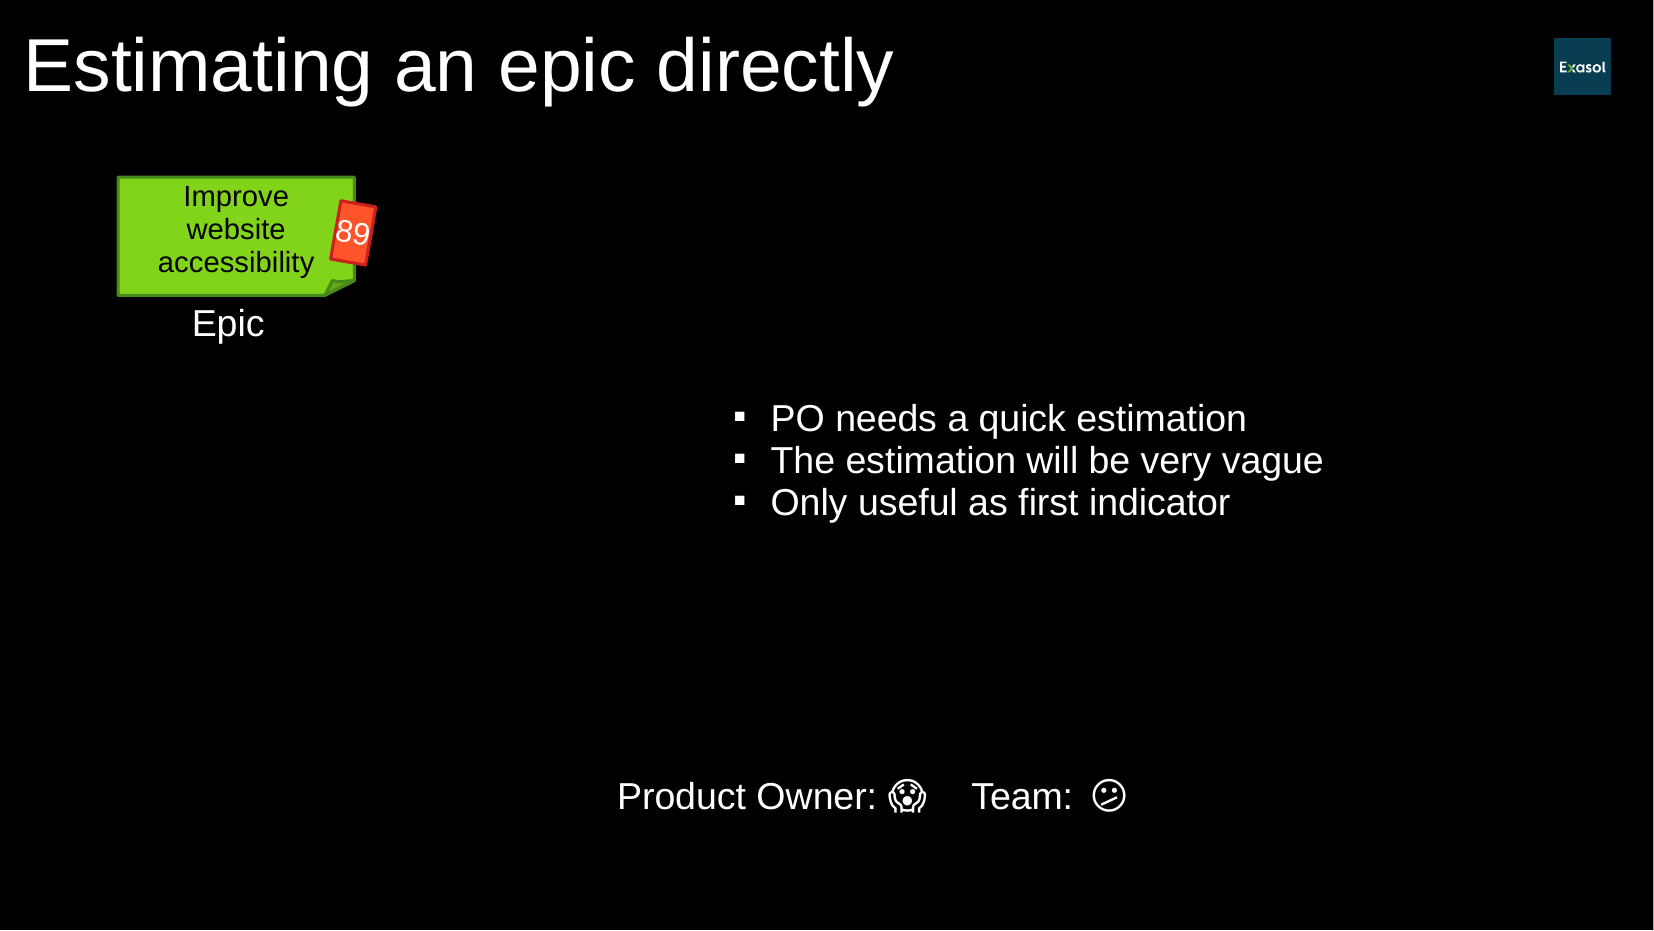

# Estimating an epic directly
Improve website accessibility
89
Epic
PO needs a quick estimation
The estimation will be very vague
Only useful as first indicator
Product Owner: 😱	Team:	😕